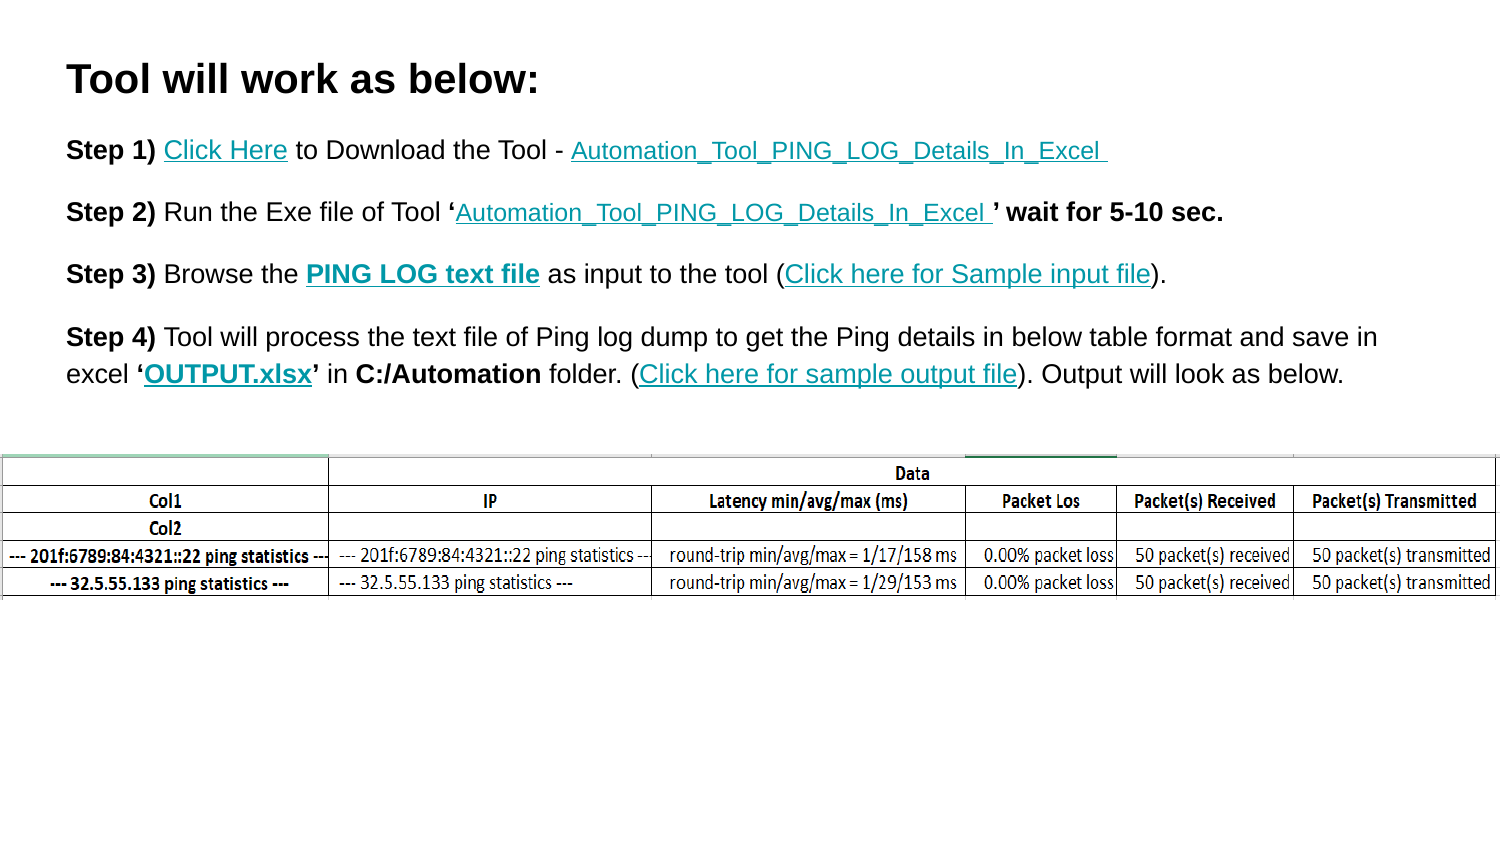

# Tool will work as below:
Step 1) Click Here to Download the Tool - Automation_Tool_PING_LOG_Details_In_Excel
Step 2) Run the Exe file of Tool ‘Automation_Tool_PING_LOG_Details_In_Excel ’ wait for 5-10 sec.
Step 3) Browse the PING LOG text file as input to the tool (Click here for Sample input file).
Step 4) Tool will process the text file of Ping log dump to get the Ping details in below table format and save in excel ‘OUTPUT.xlsx’ in C:/Automation folder. (Click here for sample output file). Output will look as below.